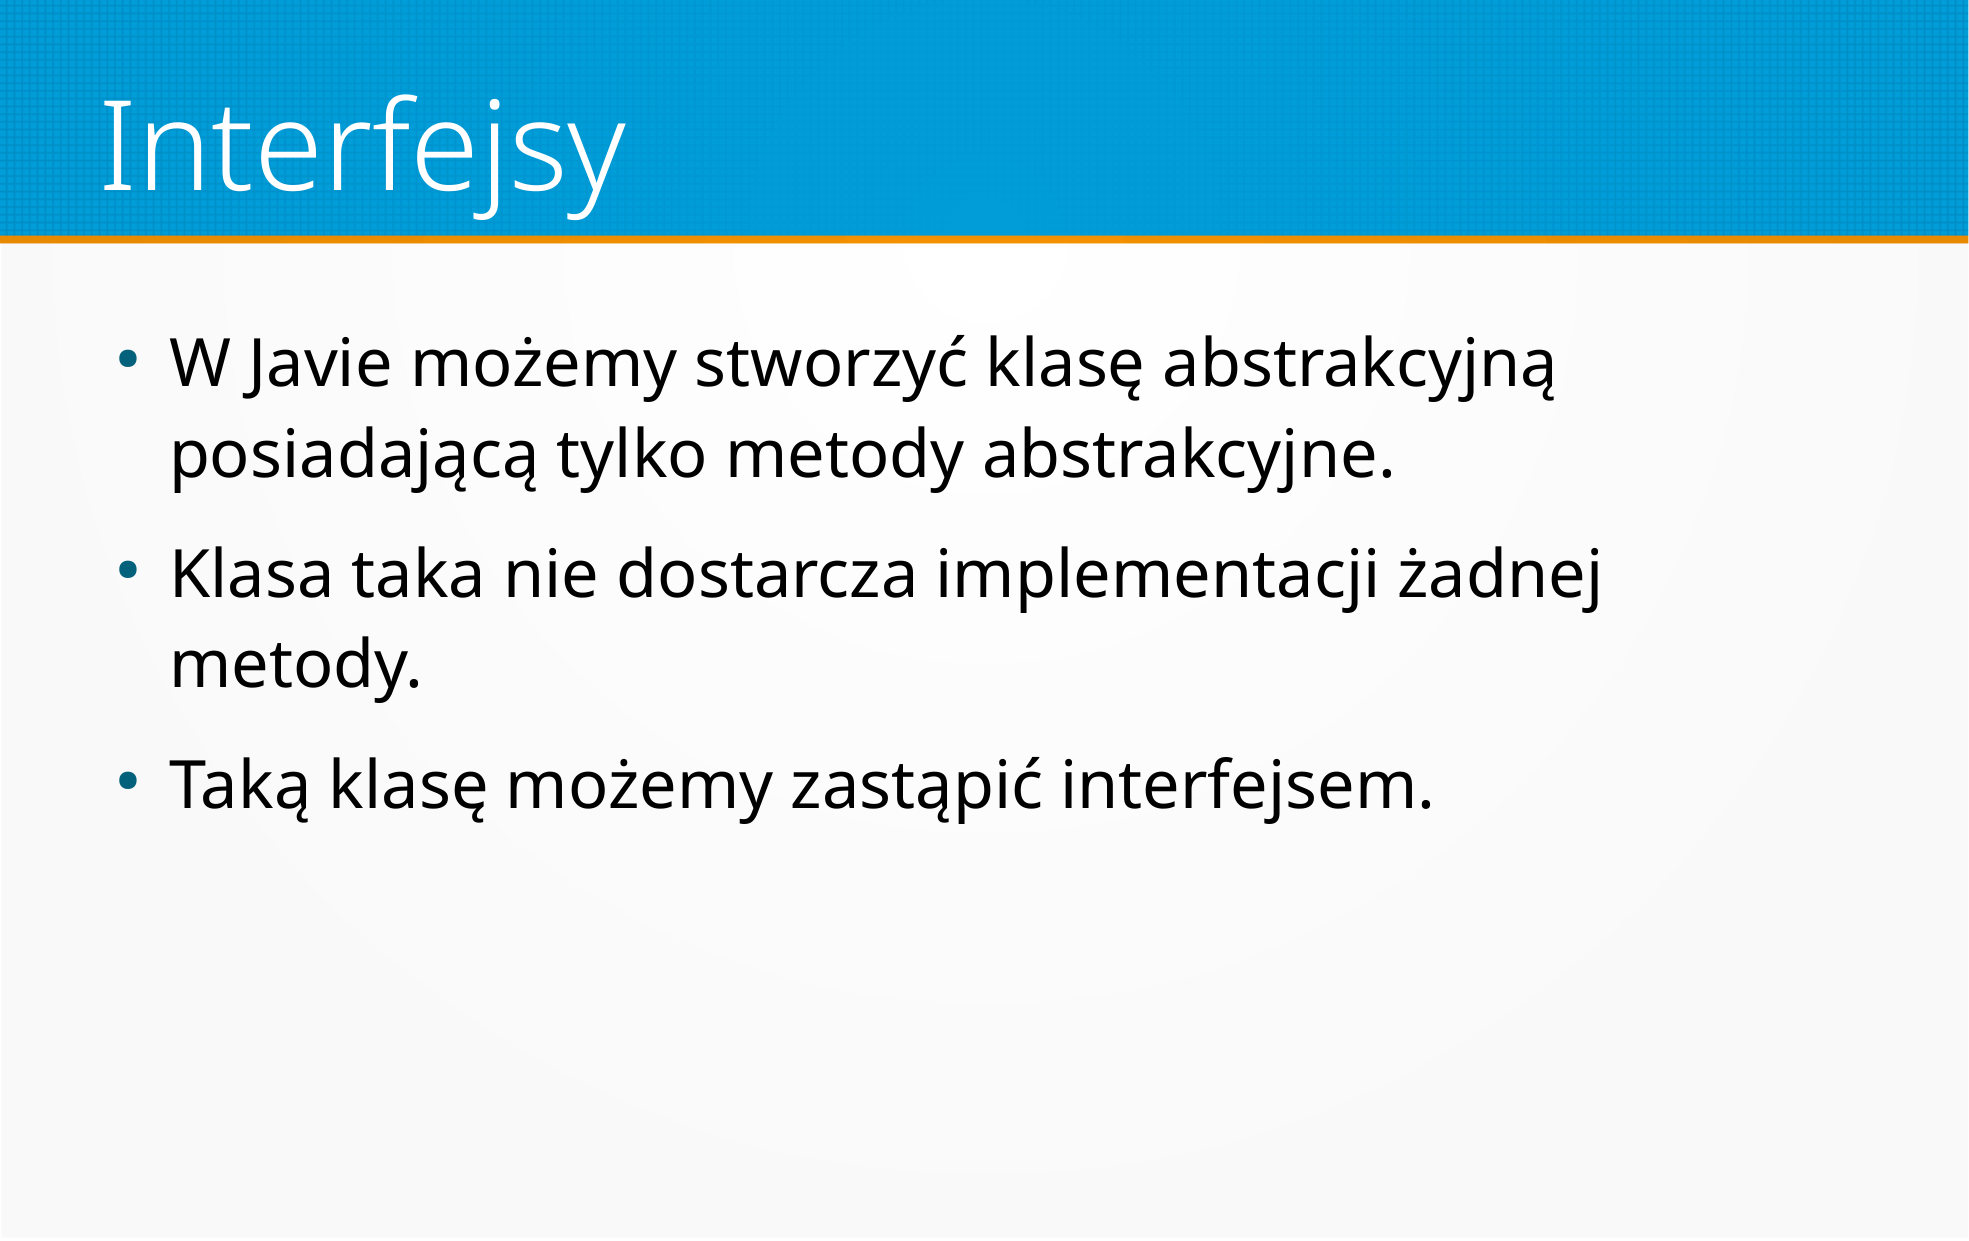

# Interfejsy
W Javie możemy stworzyć klasę abstrakcyjną posiadającą tylko metody abstrakcyjne.
Klasa taka nie dostarcza implementacji żadnej metody.
Taką klasę możemy zastąpić interfejsem.